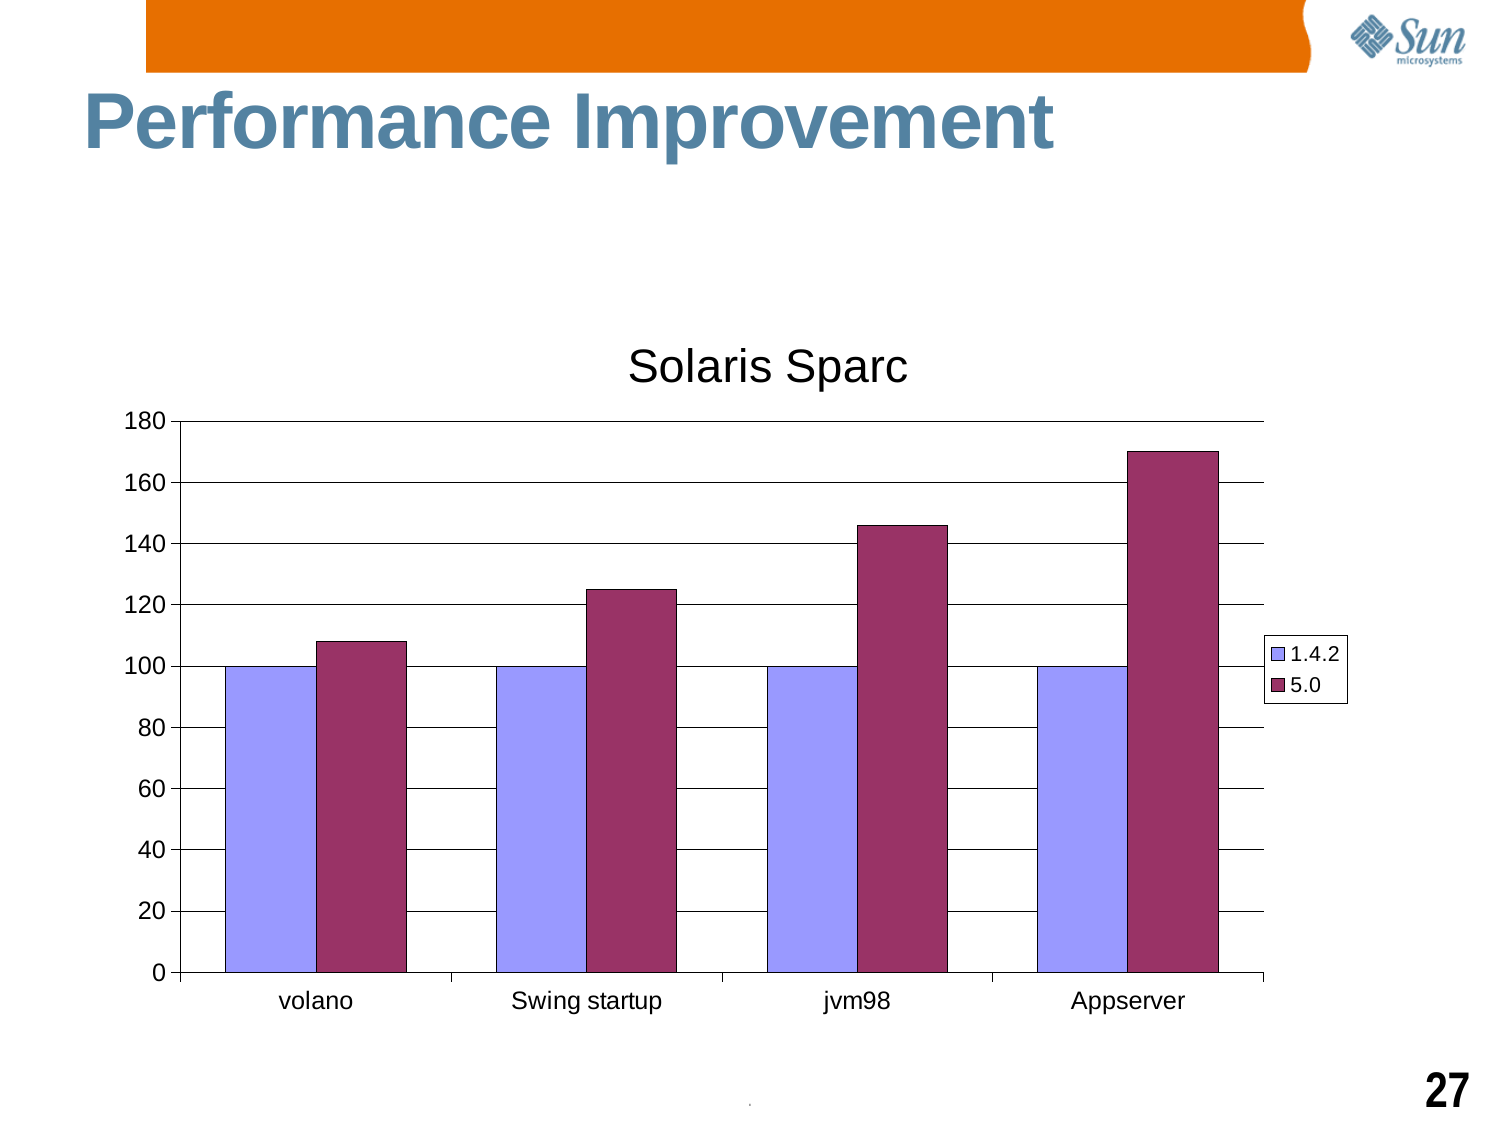

# Performance Improvement
### Chart: Solaris Sparc
| Category | 1.4.2 | 5.0 |
|---|---|---|
| volano | 100.0 | 108.0 |
| Swing startup | 100.0 | 125.0 |
| jvm98 | 100.0 | 146.0 |
| Appserver | 100.0 | 170.0 |